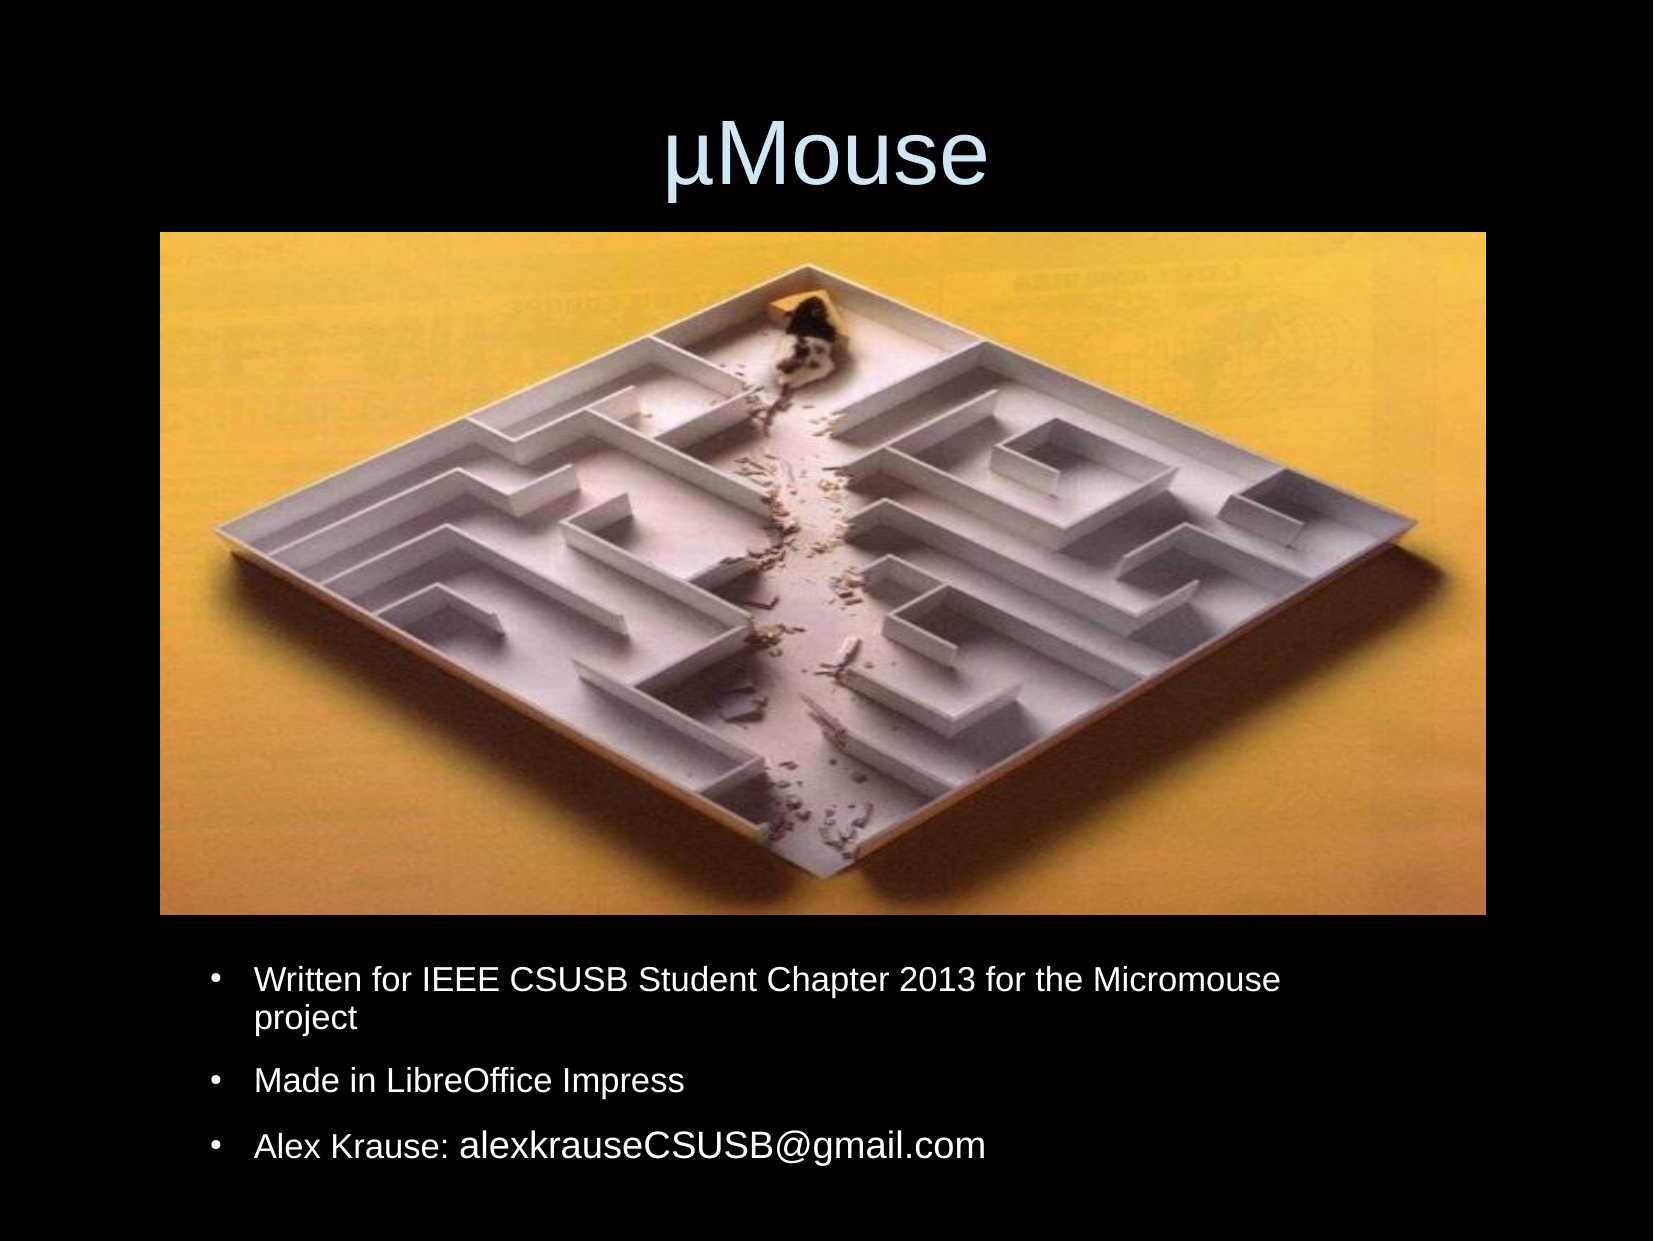

# µMouse
Written for IEEE CSUSB Student Chapter 2013 for the Micromouse project
Made in LibreOffice Impress
Alex Krause: alexkrauseCSUSB@gmail.com